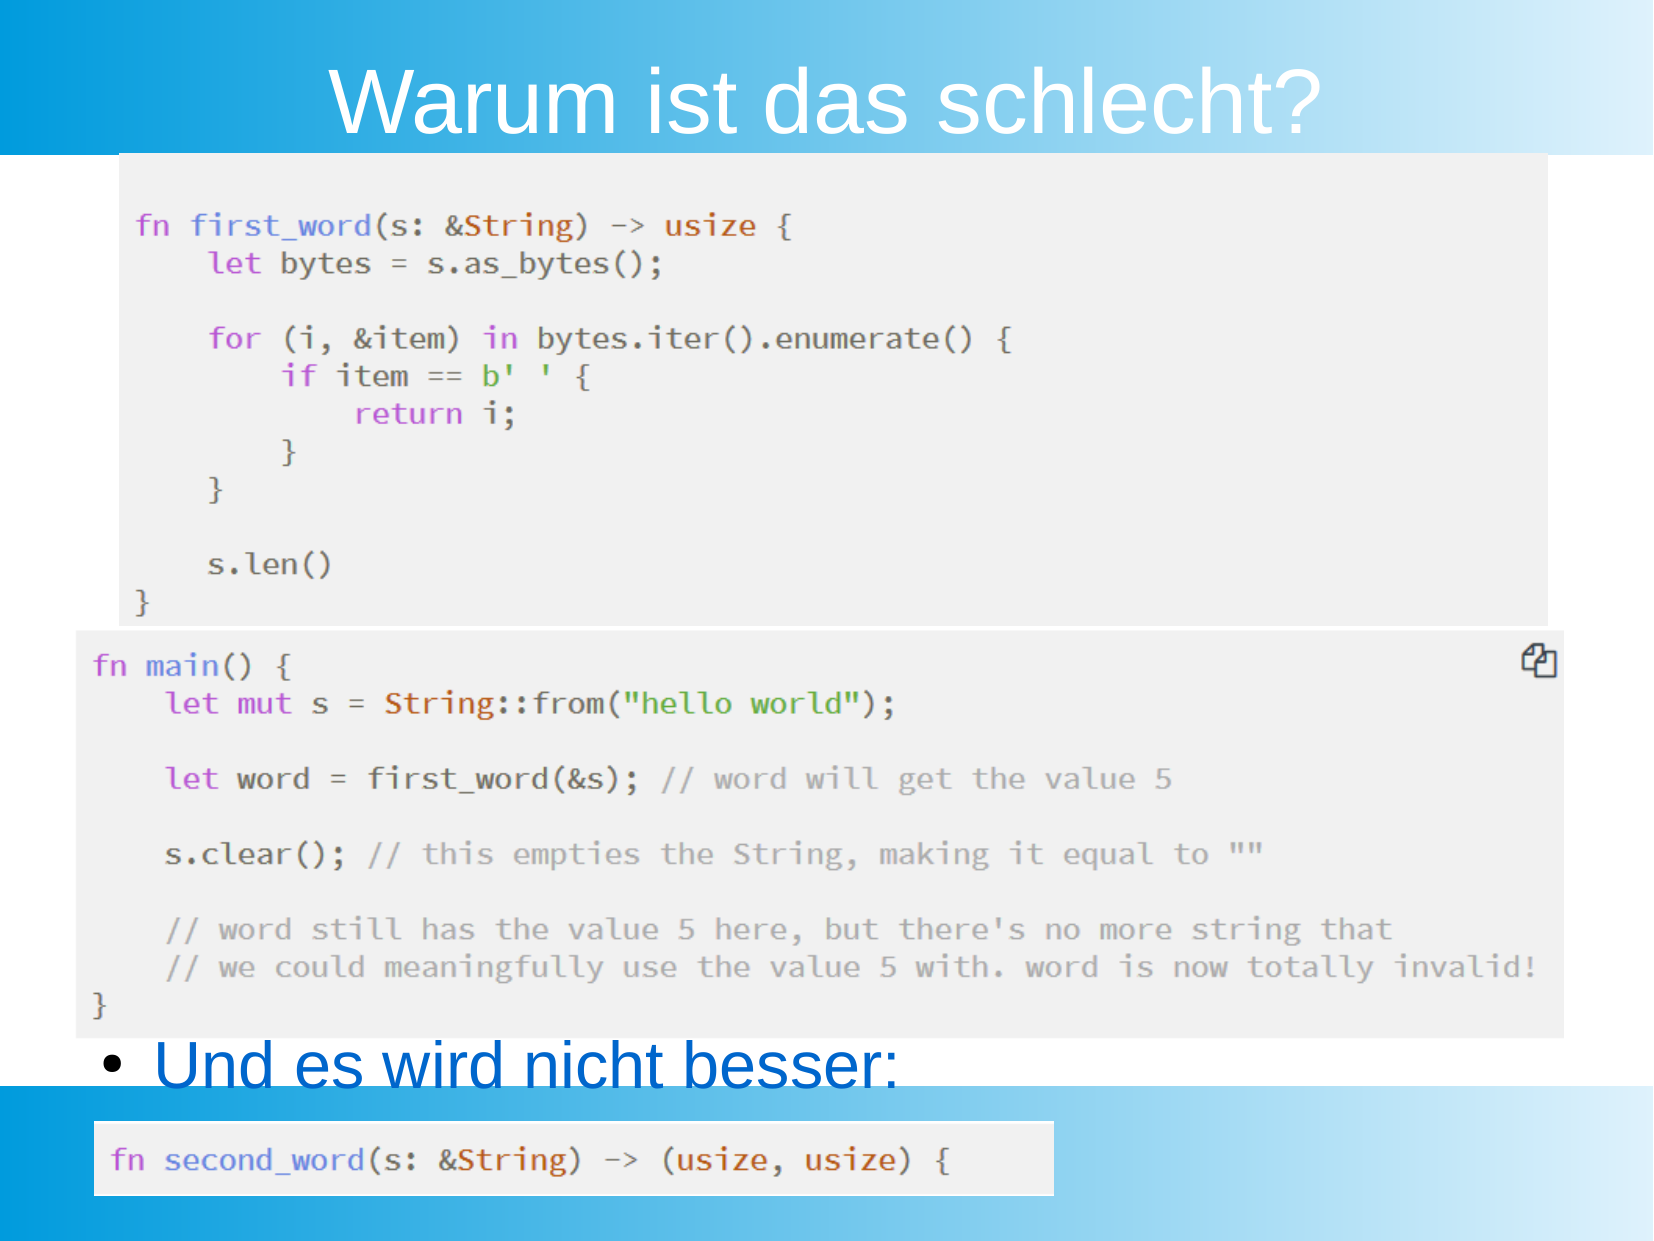

# Warum ist das schlecht?
Und es wird nicht besser: